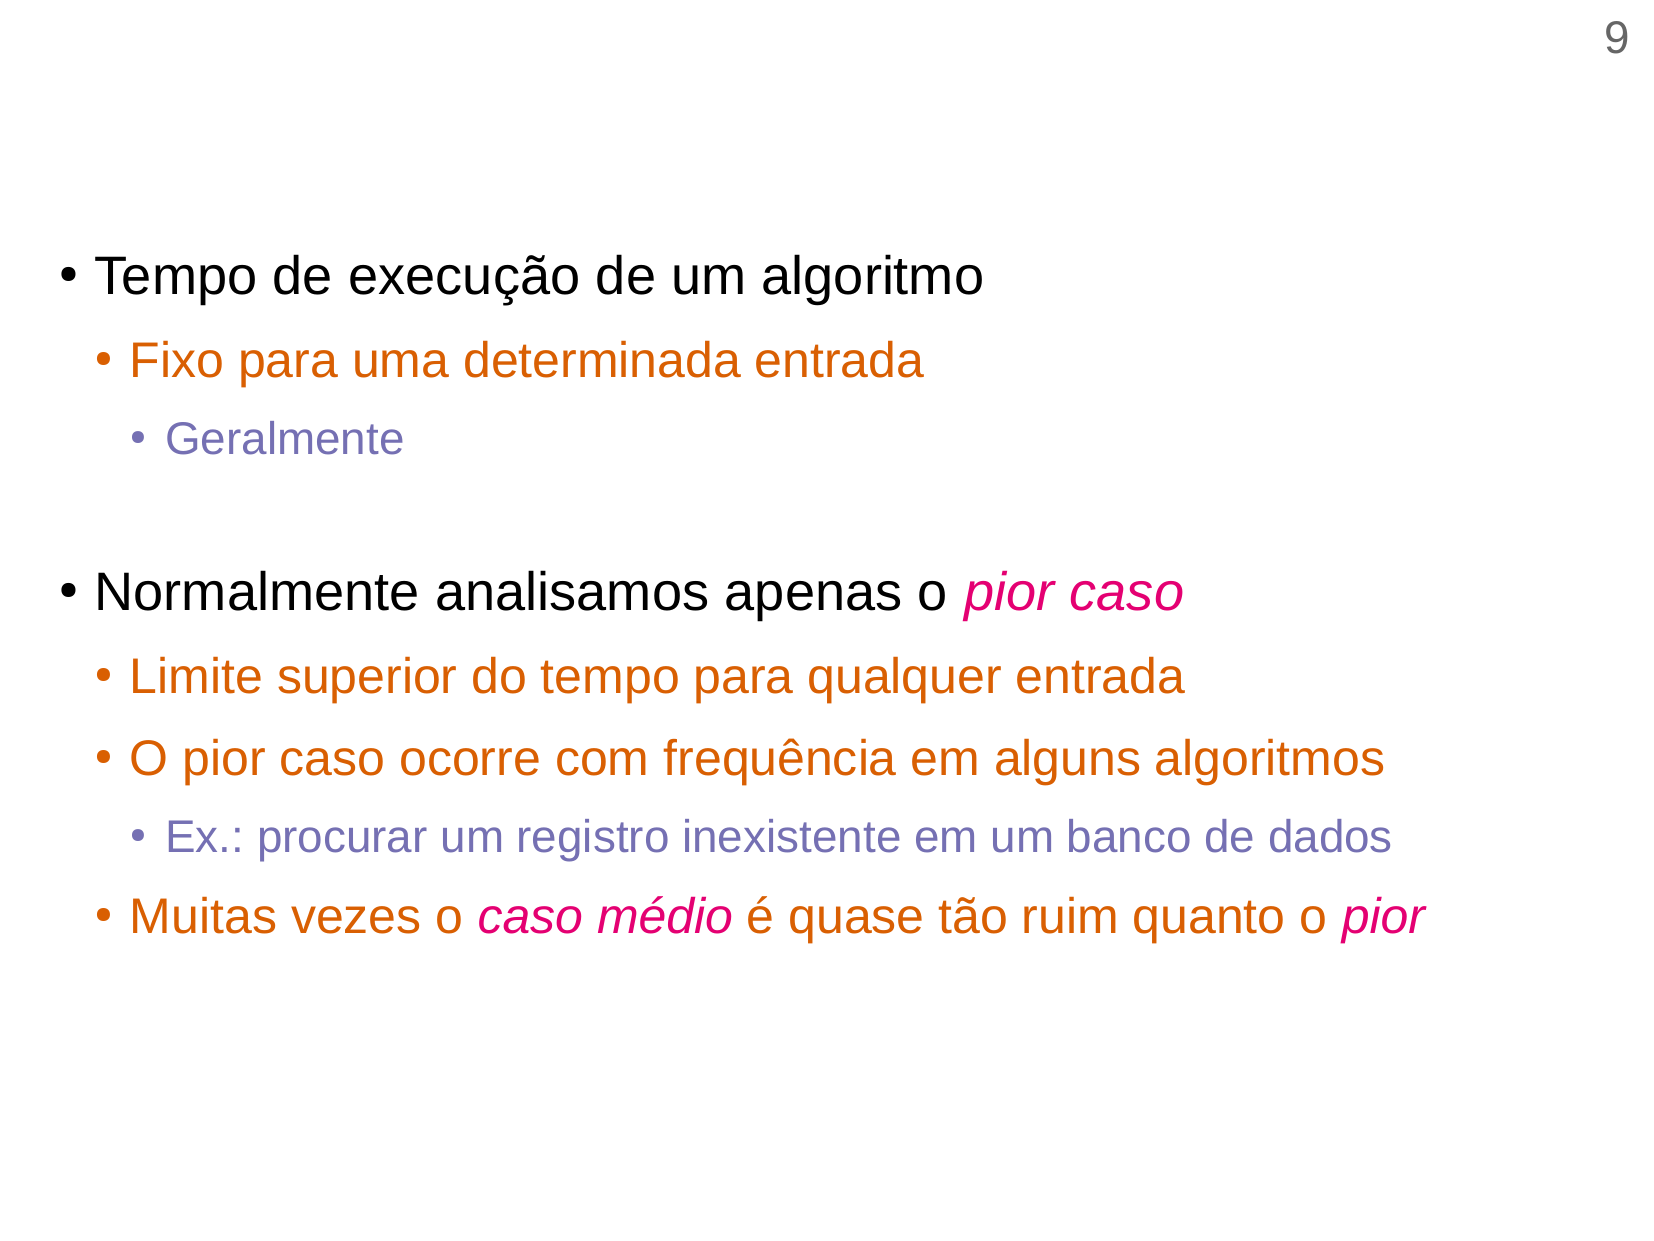

9
#
Tempo de execução de um algoritmo
Fixo para uma determinada entrada
Geralmente
Normalmente analisamos apenas o pior caso
Limite superior do tempo para qualquer entrada
O pior caso ocorre com frequência em alguns algoritmos
Ex.: procurar um registro inexistente em um banco de dados
Muitas vezes o caso médio é quase tão ruim quanto o pior